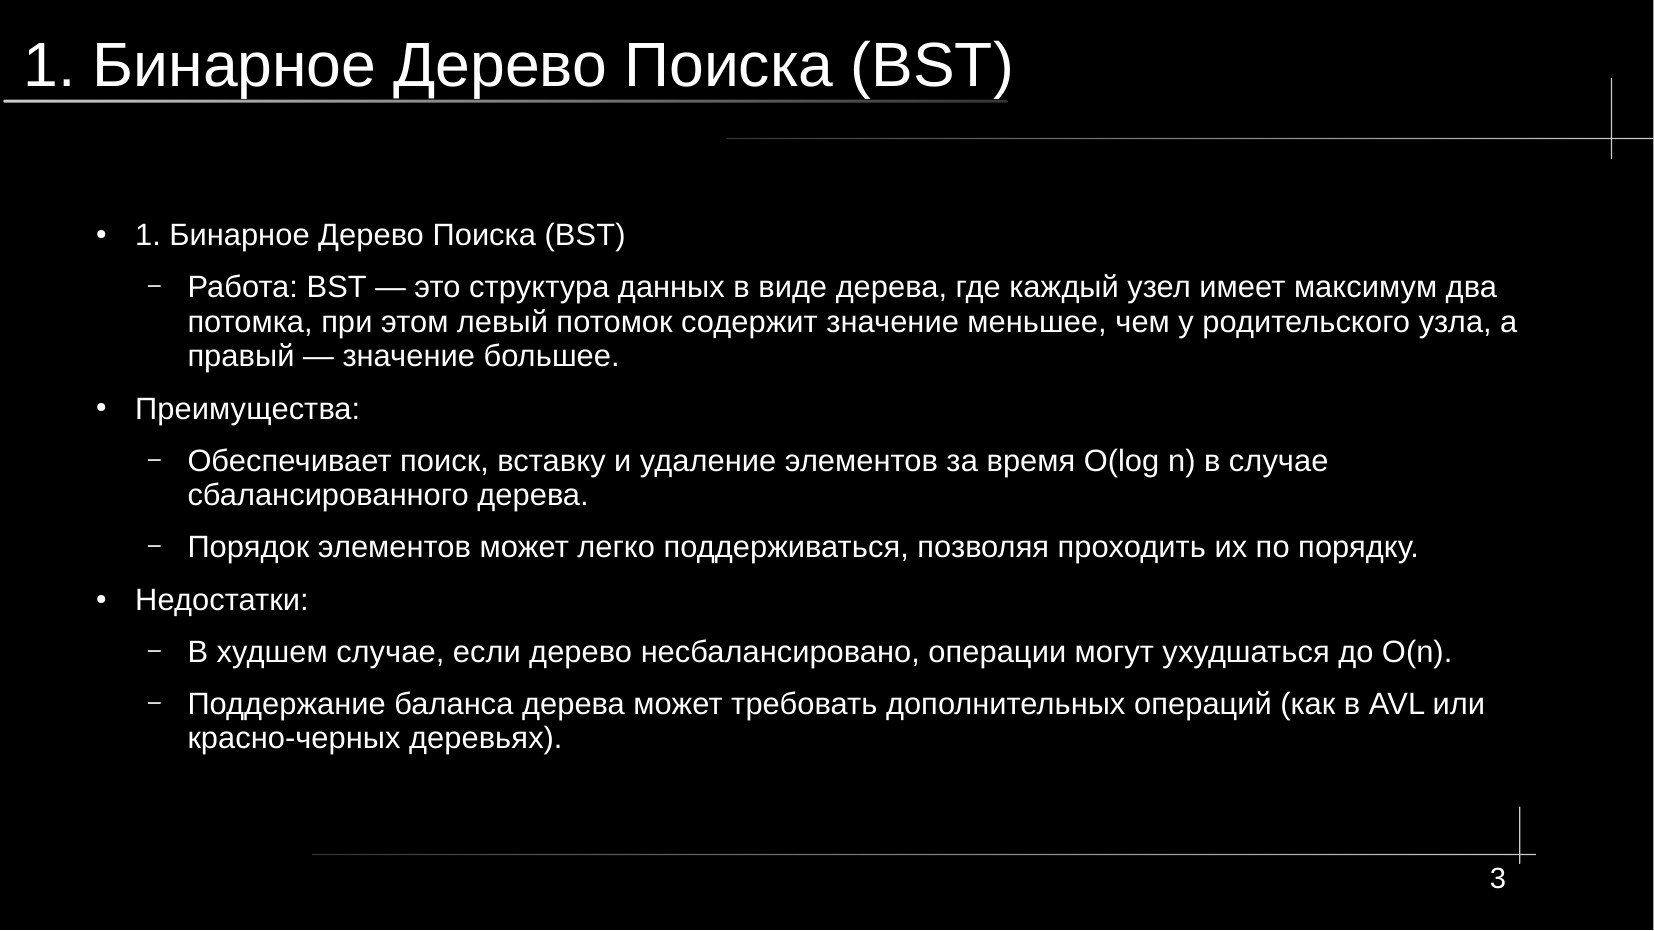

# 1. Бинарное Дерево Поиска (BST)
1. Бинарное Дерево Поиска (BST)
Работа: BST — это структура данных в виде дерева, где каждый узел имеет максимум два потомка, при этом левый потомок содержит значение меньшее, чем у родительского узла, а правый — значение большее.
Преимущества:
Обеспечивает поиск, вставку и удаление элементов за время O(log n) в случае 	сбалансированного дерева.
Порядок элементов может легко поддерживаться, позволяя проходить их по порядку.
Недостатки:
В худшем случае, если дерево несбалансировано, операции могут ухудшаться до O(n).
Поддержание баланса дерева может требовать дополнительных операций (как в AVL или 	красно-черных деревьях).
3